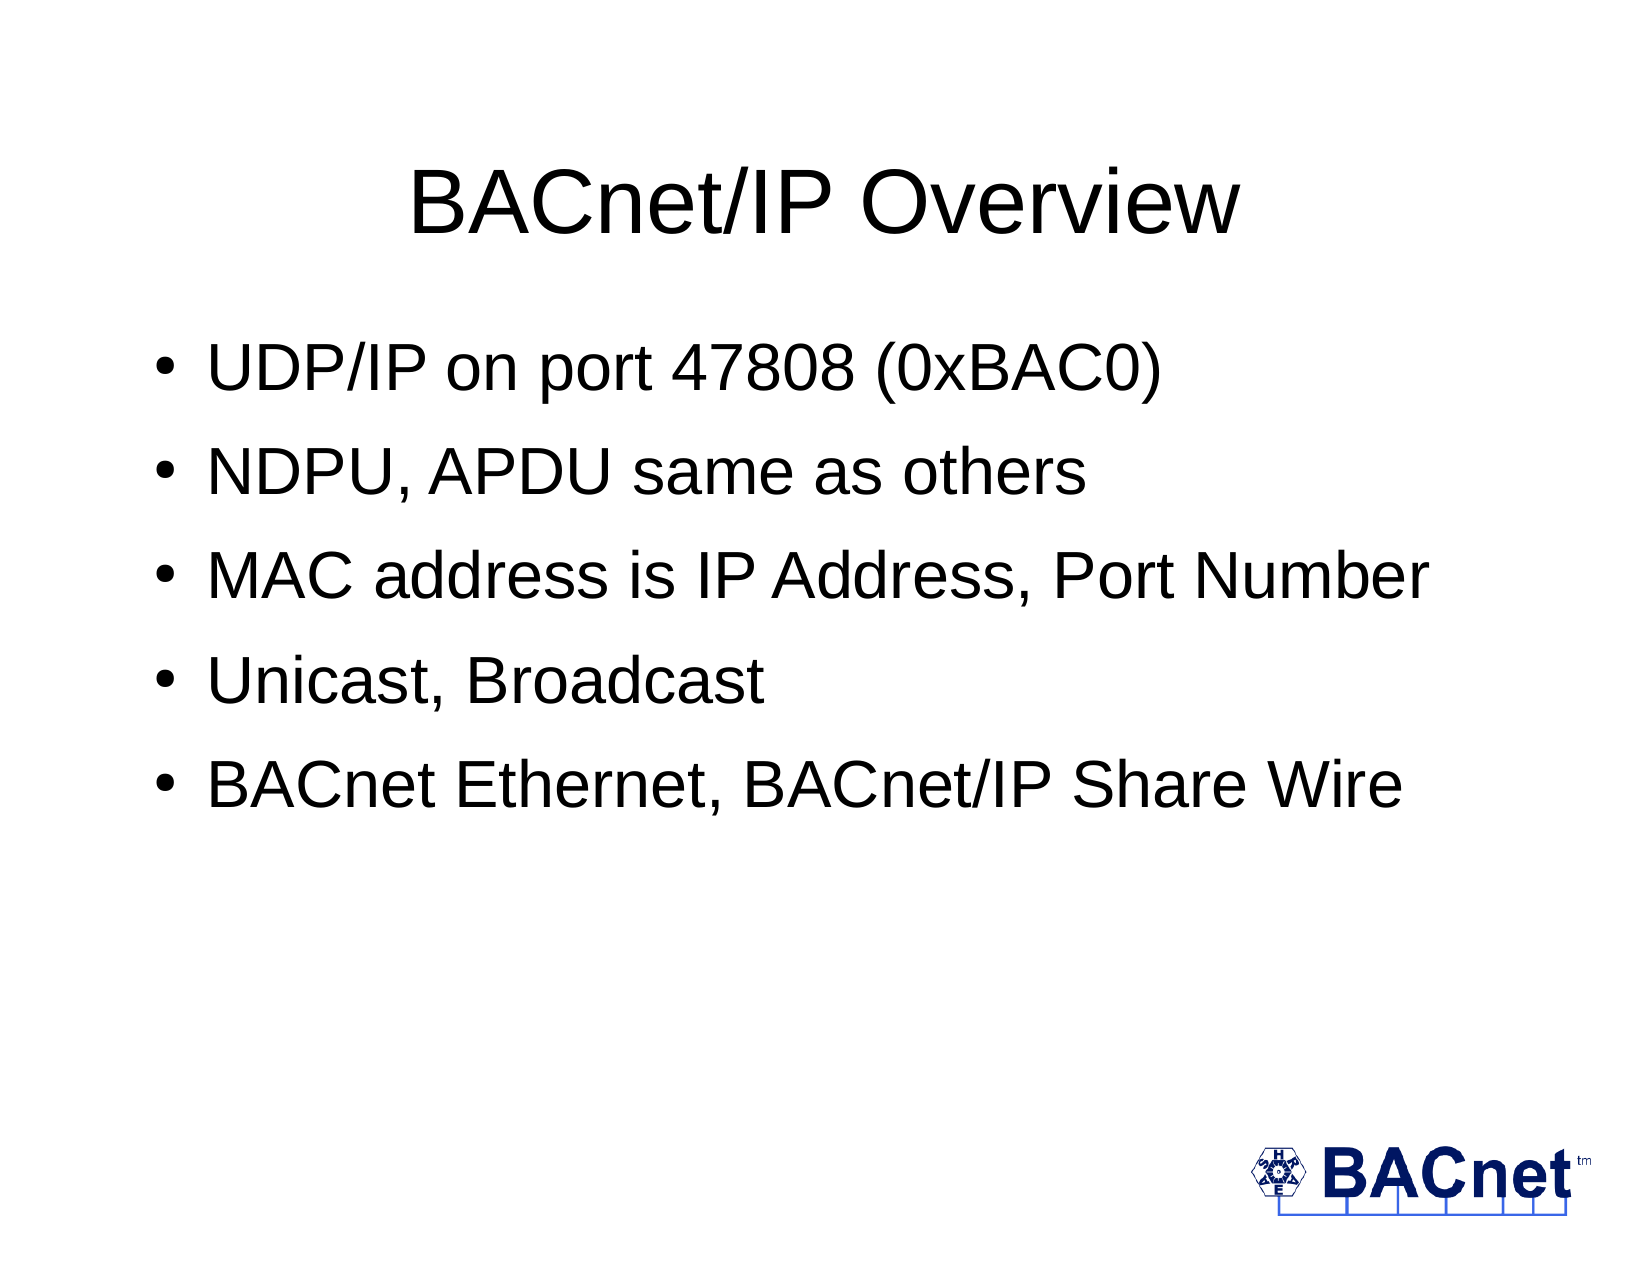

# BACnet/IP Overview
UDP/IP on port 47808 (0xBAC0)
NDPU, APDU same as others
MAC address is IP Address, Port Number
Unicast, Broadcast
BACnet Ethernet, BACnet/IP Share Wire